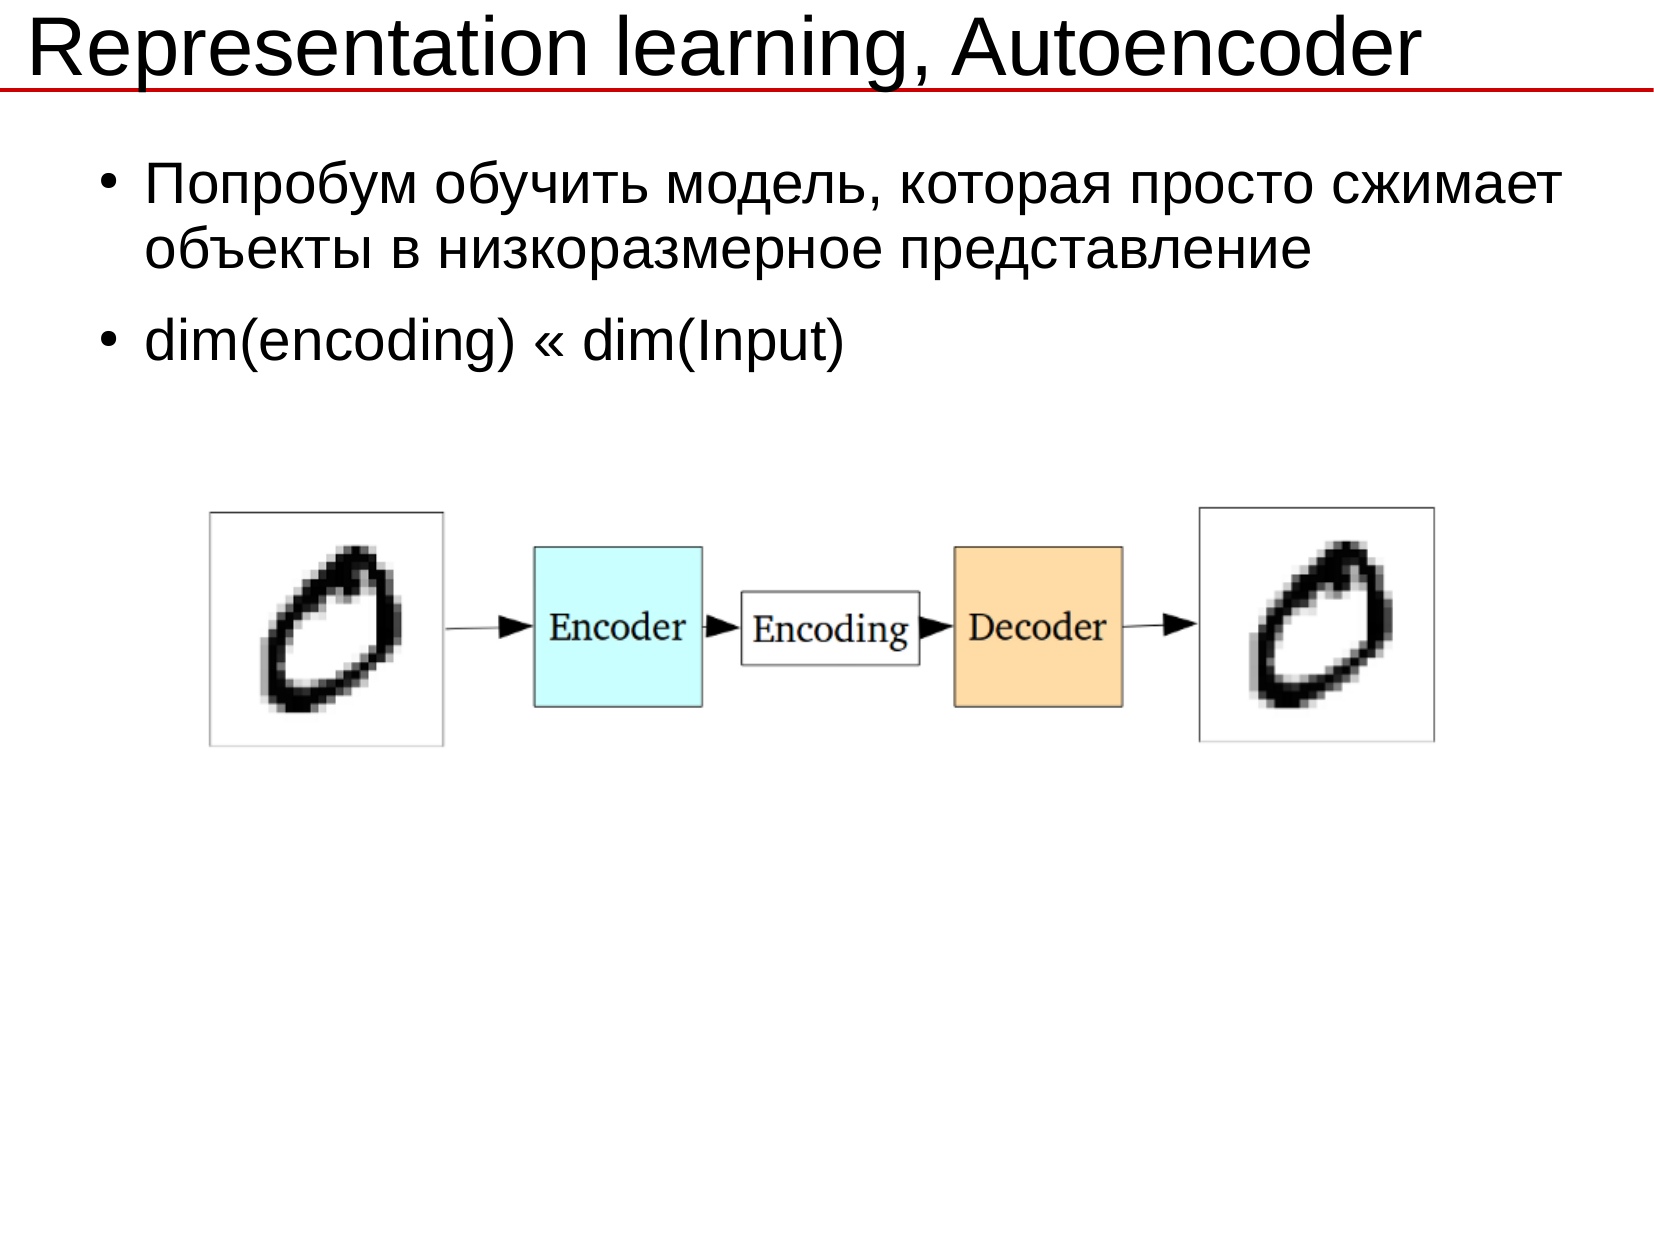

# Representation learning, Autoencoder
Попробум обучить модель, которая просто сжимает объекты в низкоразмерное представление
dim(encoding) « dim(Input)